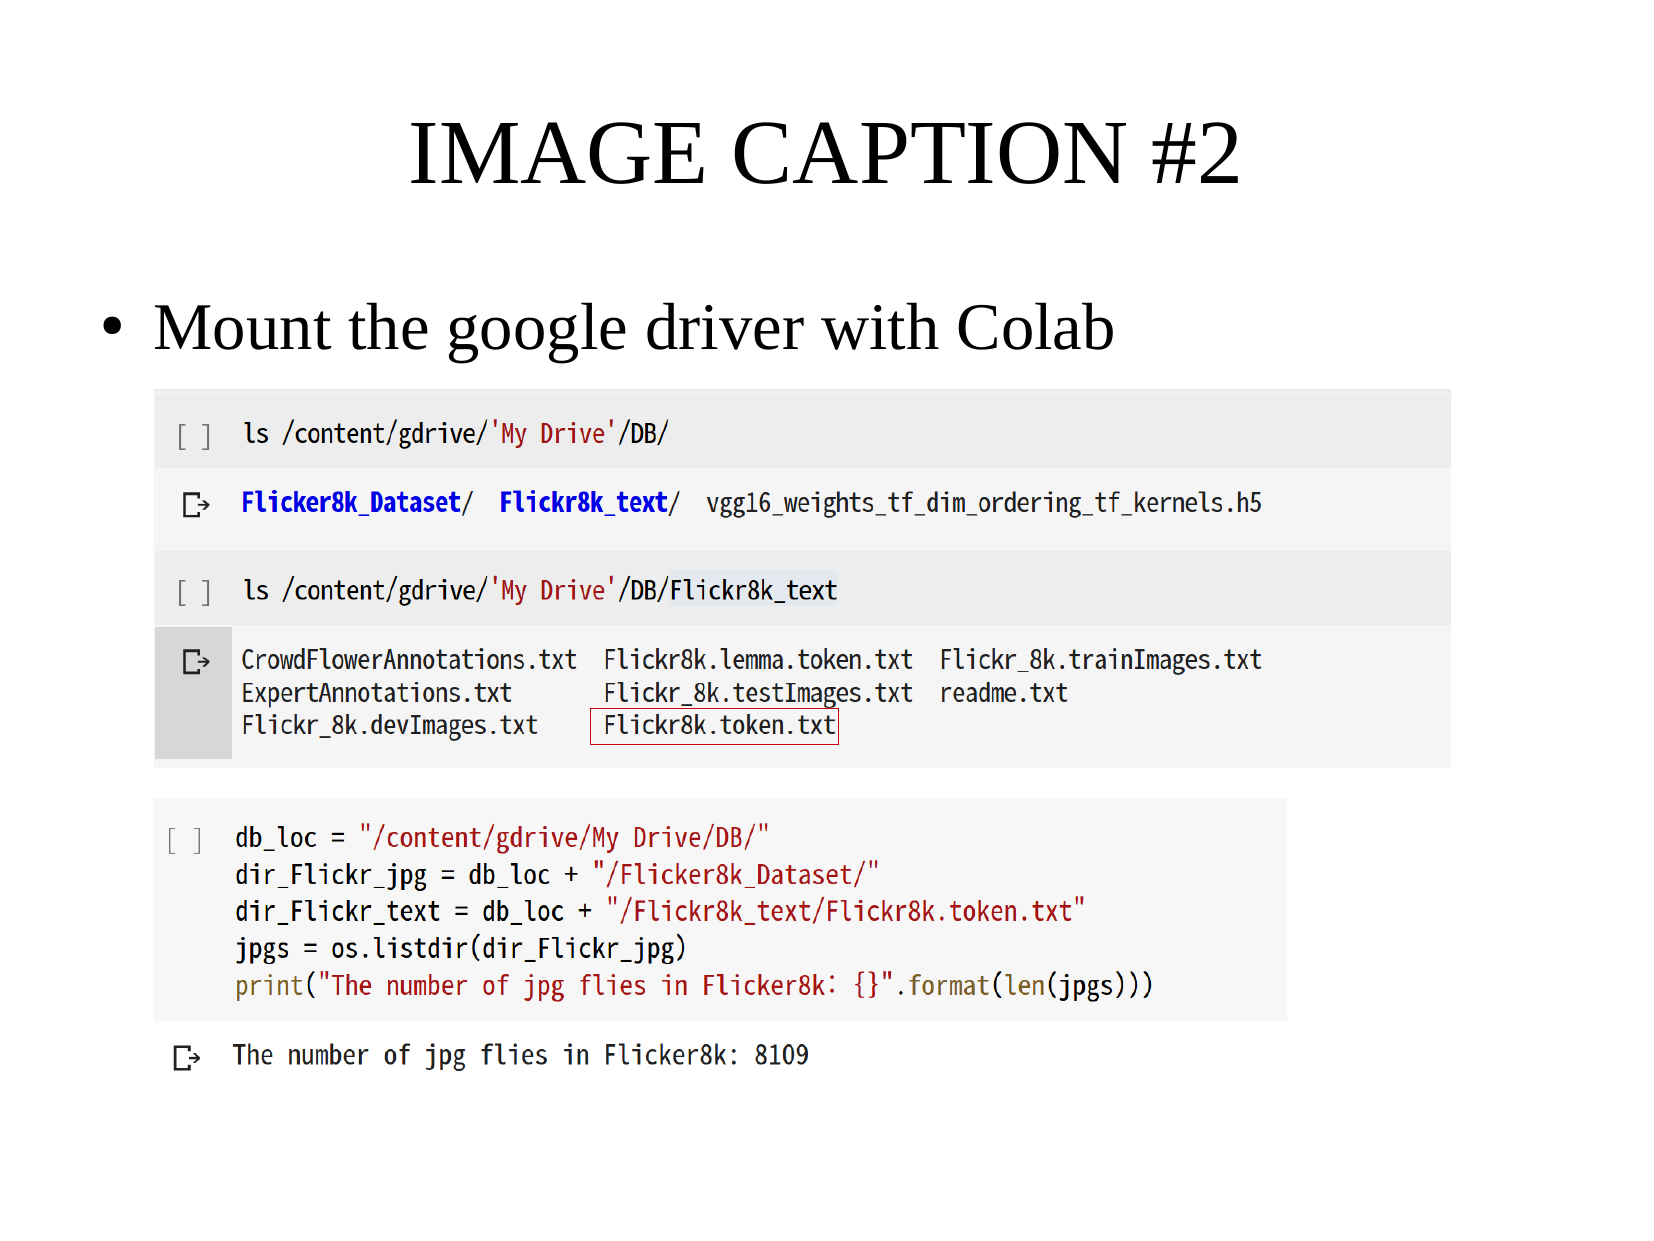

# IMAGE CAPTION #2
Mount the google driver with Colab